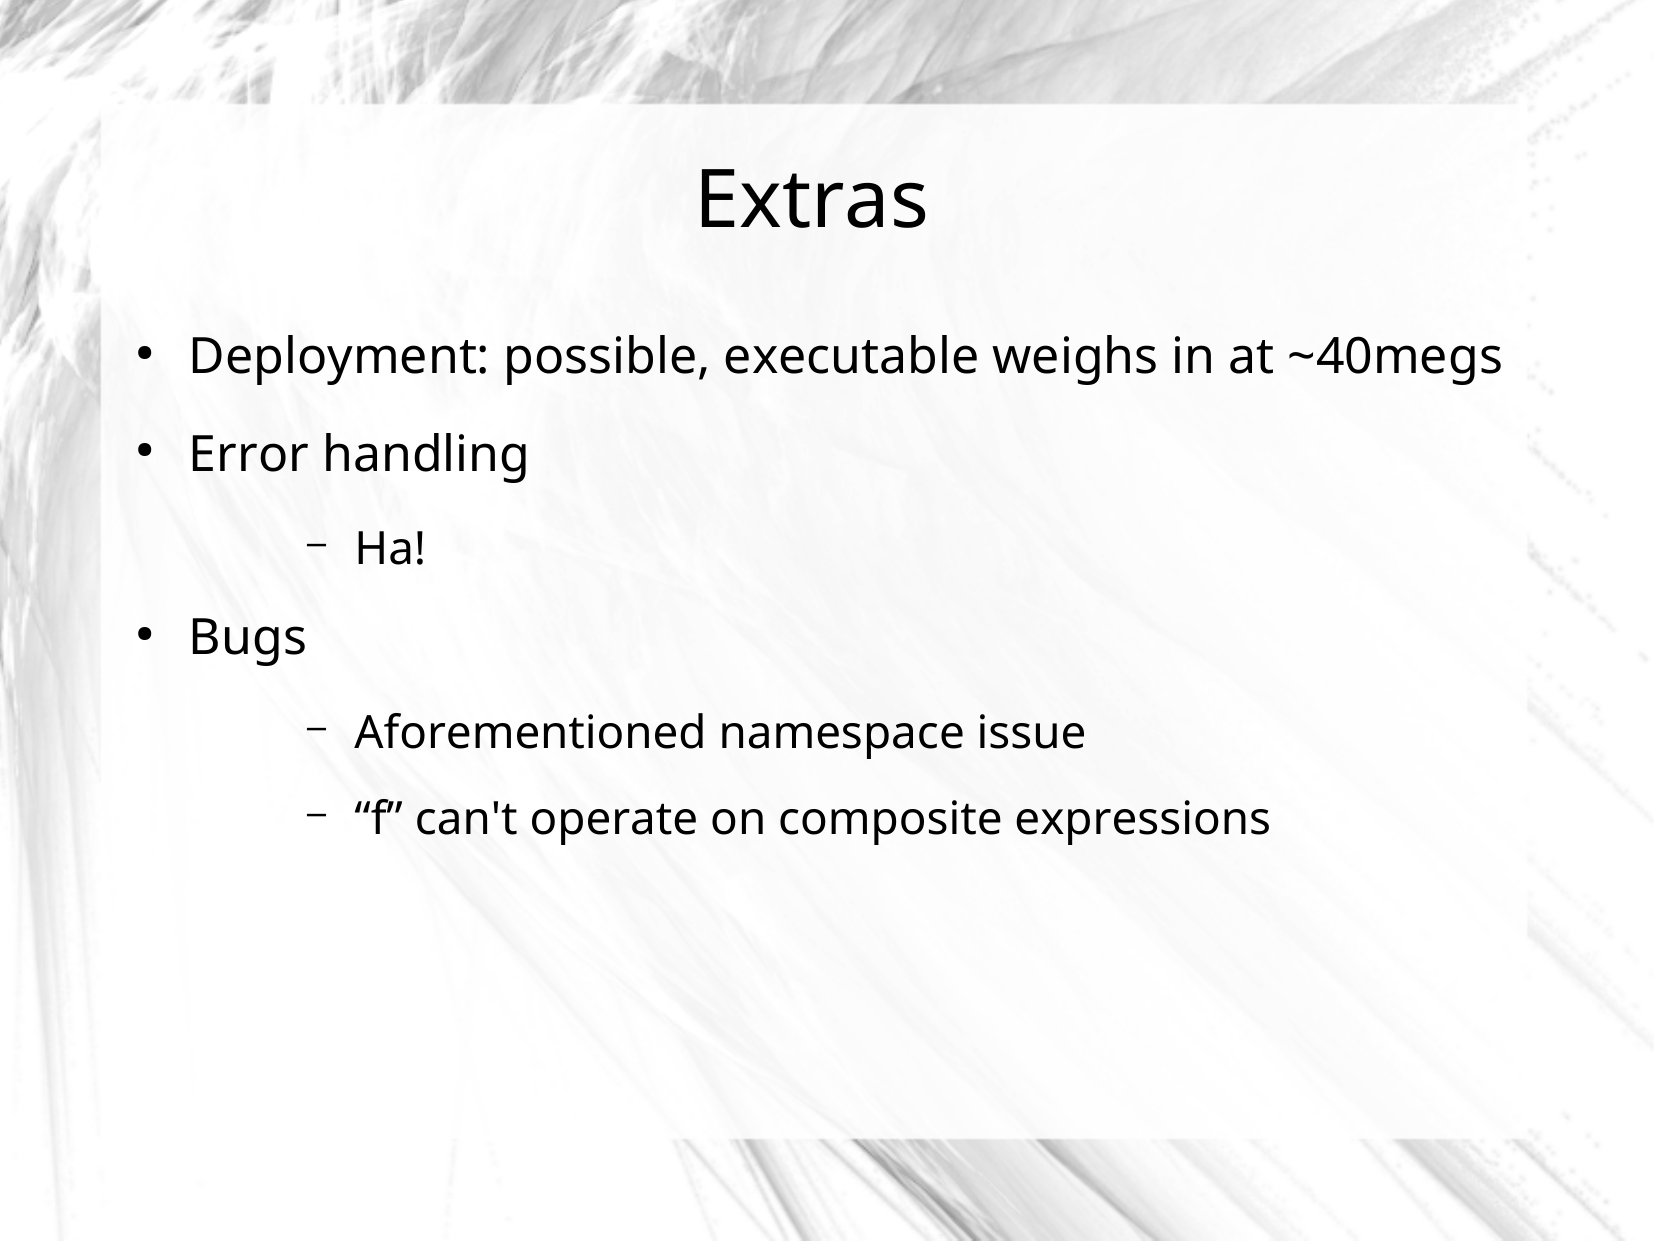

# Extras
Deployment: possible, executable weighs in at ~40megs
Error handling
Ha!
Bugs
Aforementioned namespace issue
“f” can't operate on composite expressions